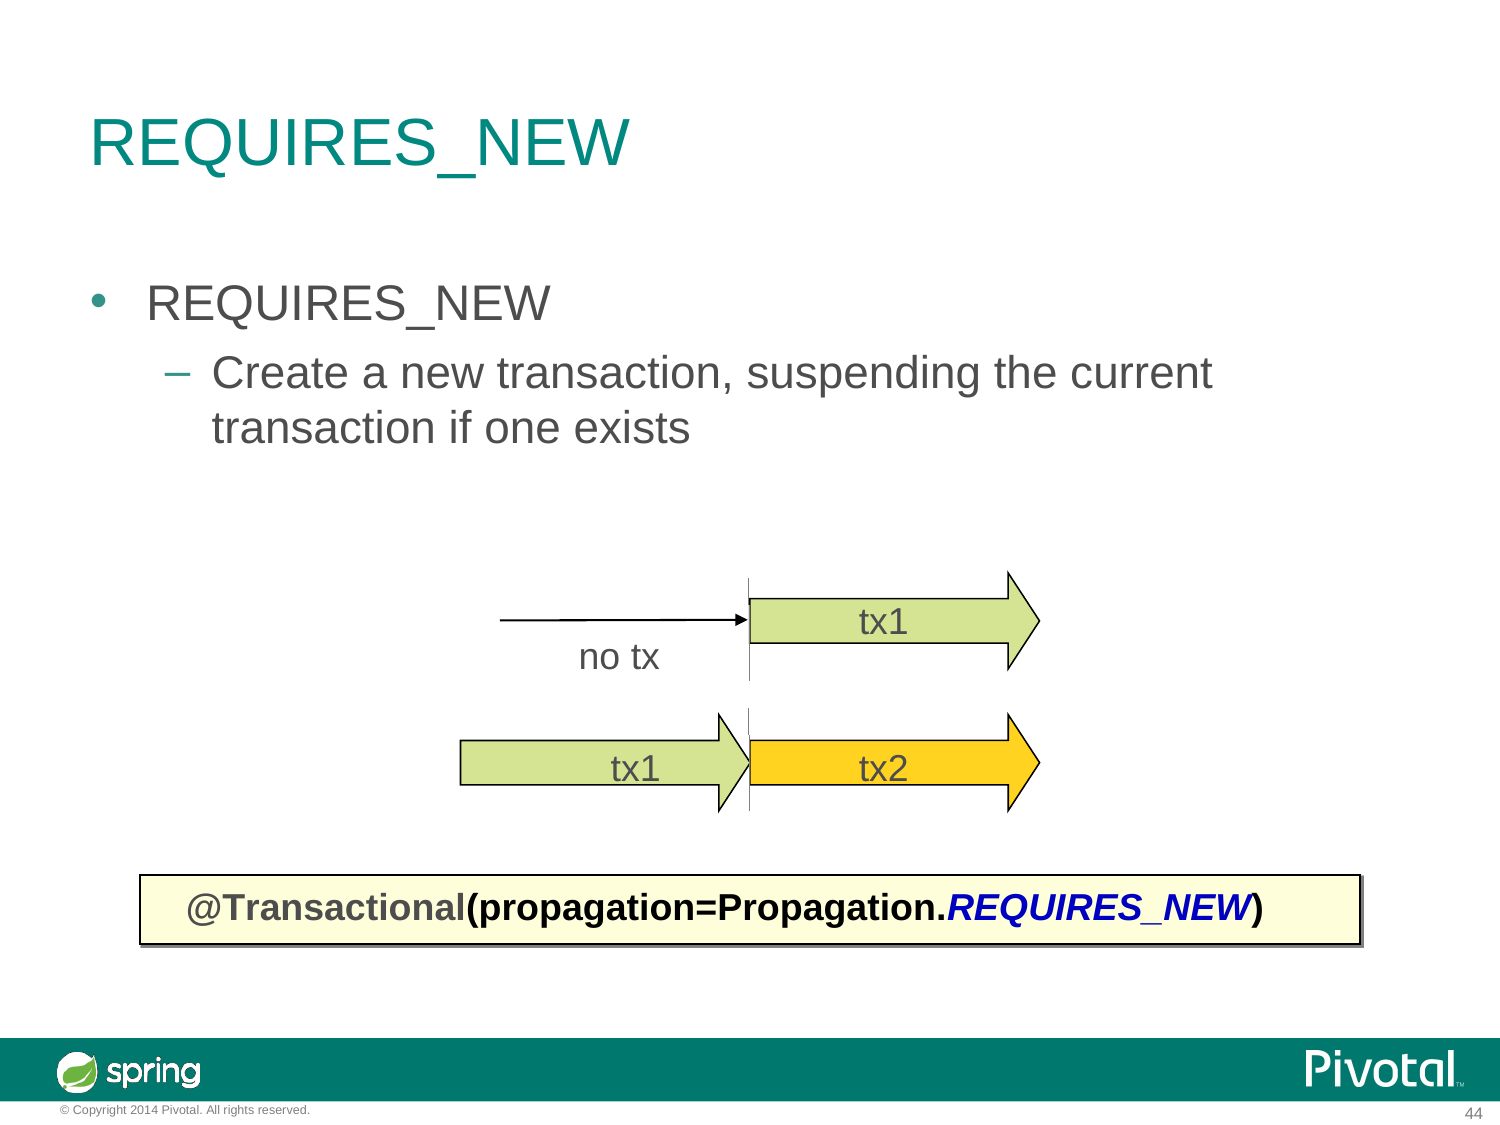

# REQUIRES_NEW
REQUIRES_NEW
Create a new transaction, suspending the current transaction if one exists
tx1
no tx
tx1
tx2
 @Transactional(propagation=Propagation.REQUIRES_NEW)